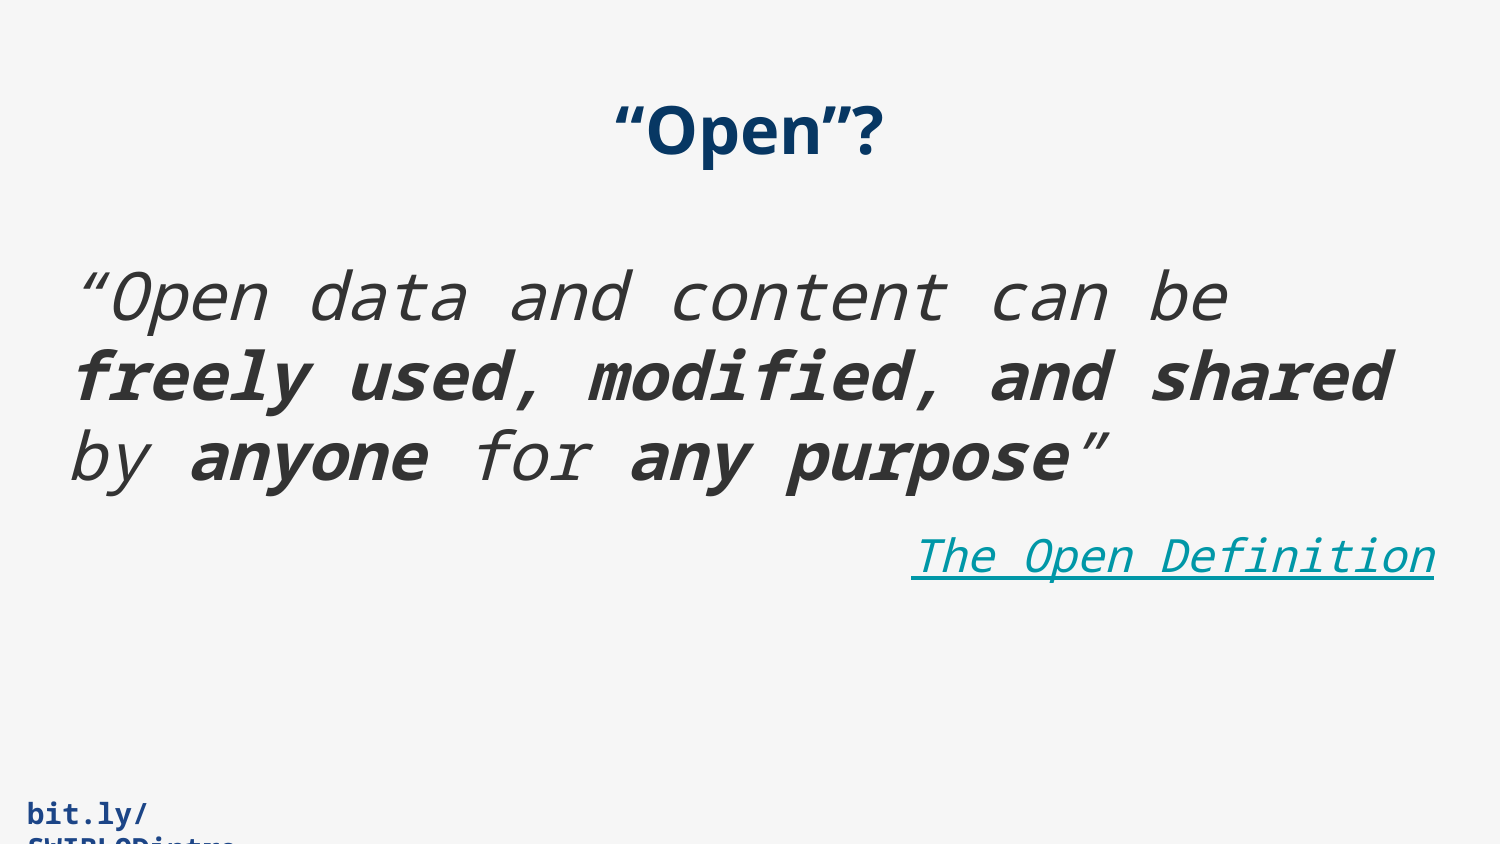

# “Open”?
“Open data and content can be freely used, modified, and shared by anyone for any purpose”
The Open Definition